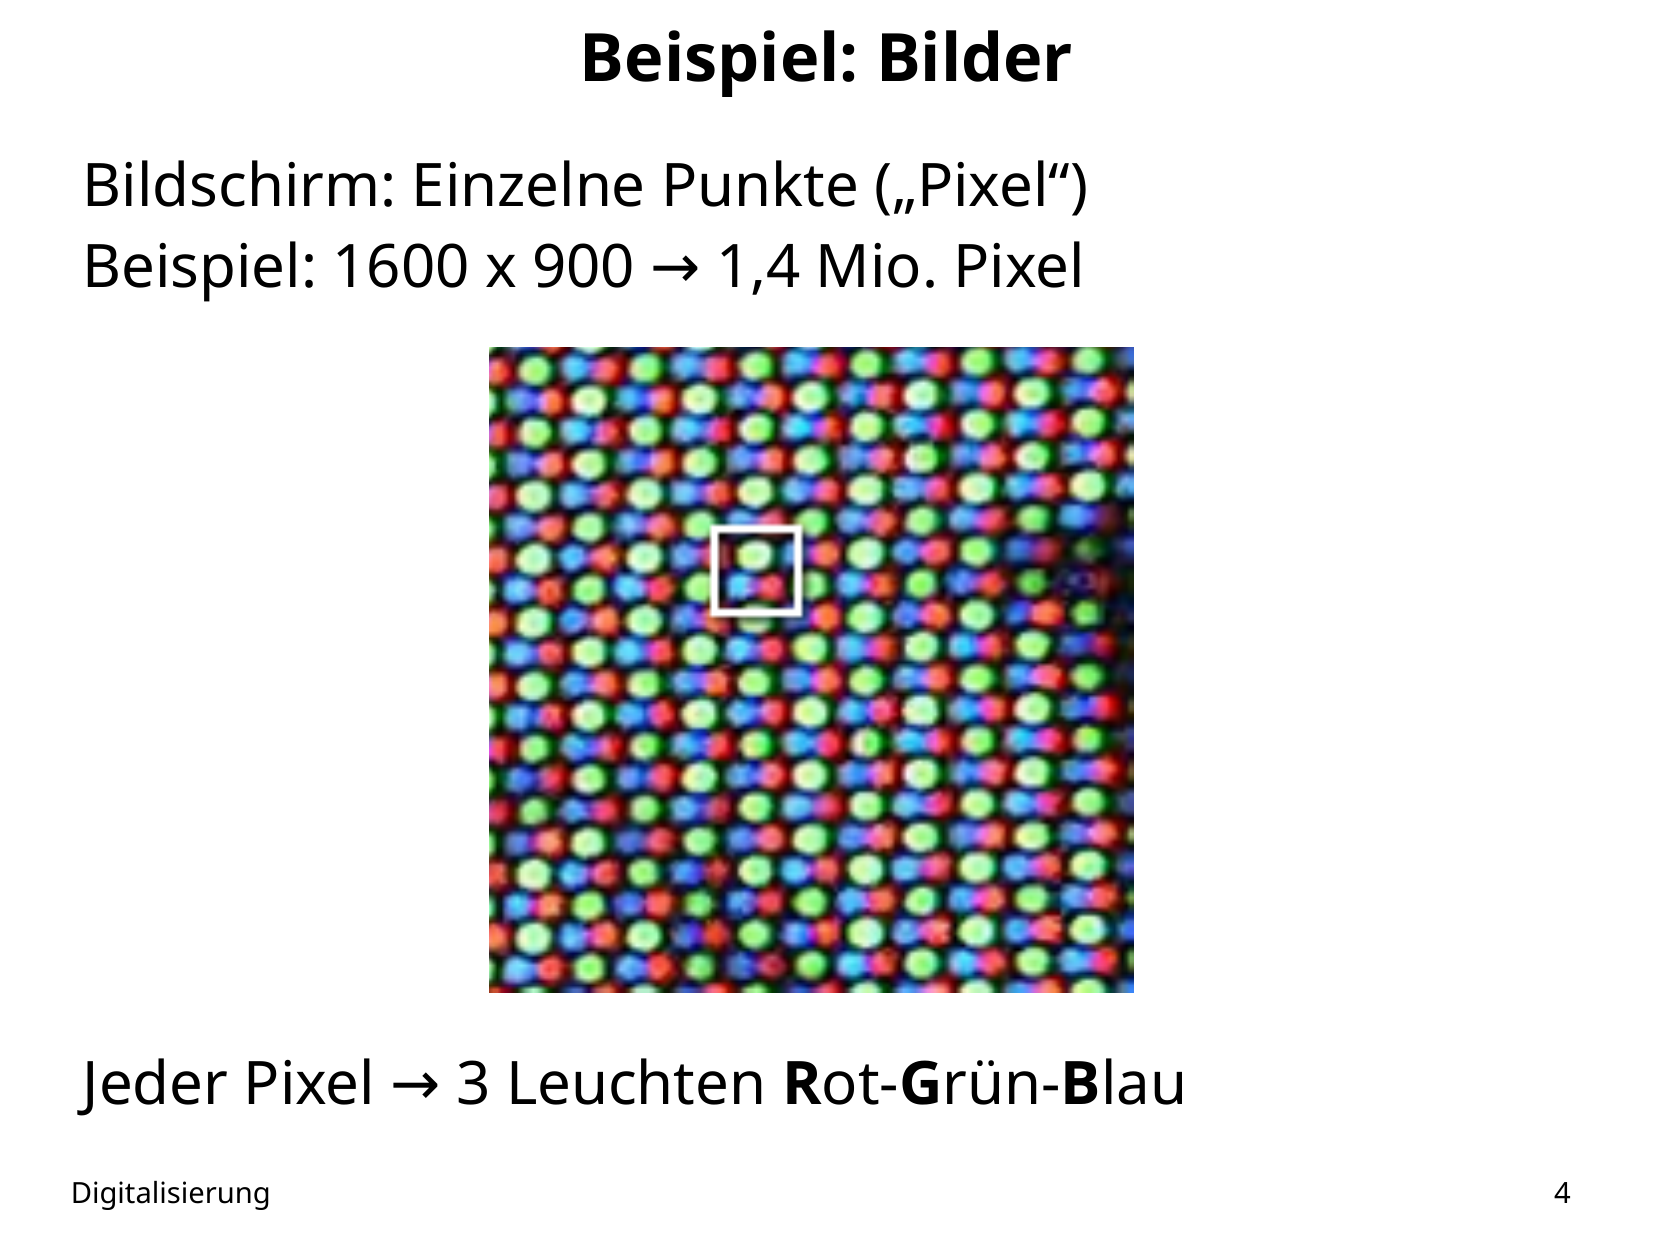

# Beispiel: Bilder
Bildschirm: Einzelne Punkte („Pixel“)
Beispiel: 1600 x 900 → 1,4 Mio. Pixel
Jeder Pixel → 3 Leuchten Rot-Grün-Blau
Digitalisierung
4